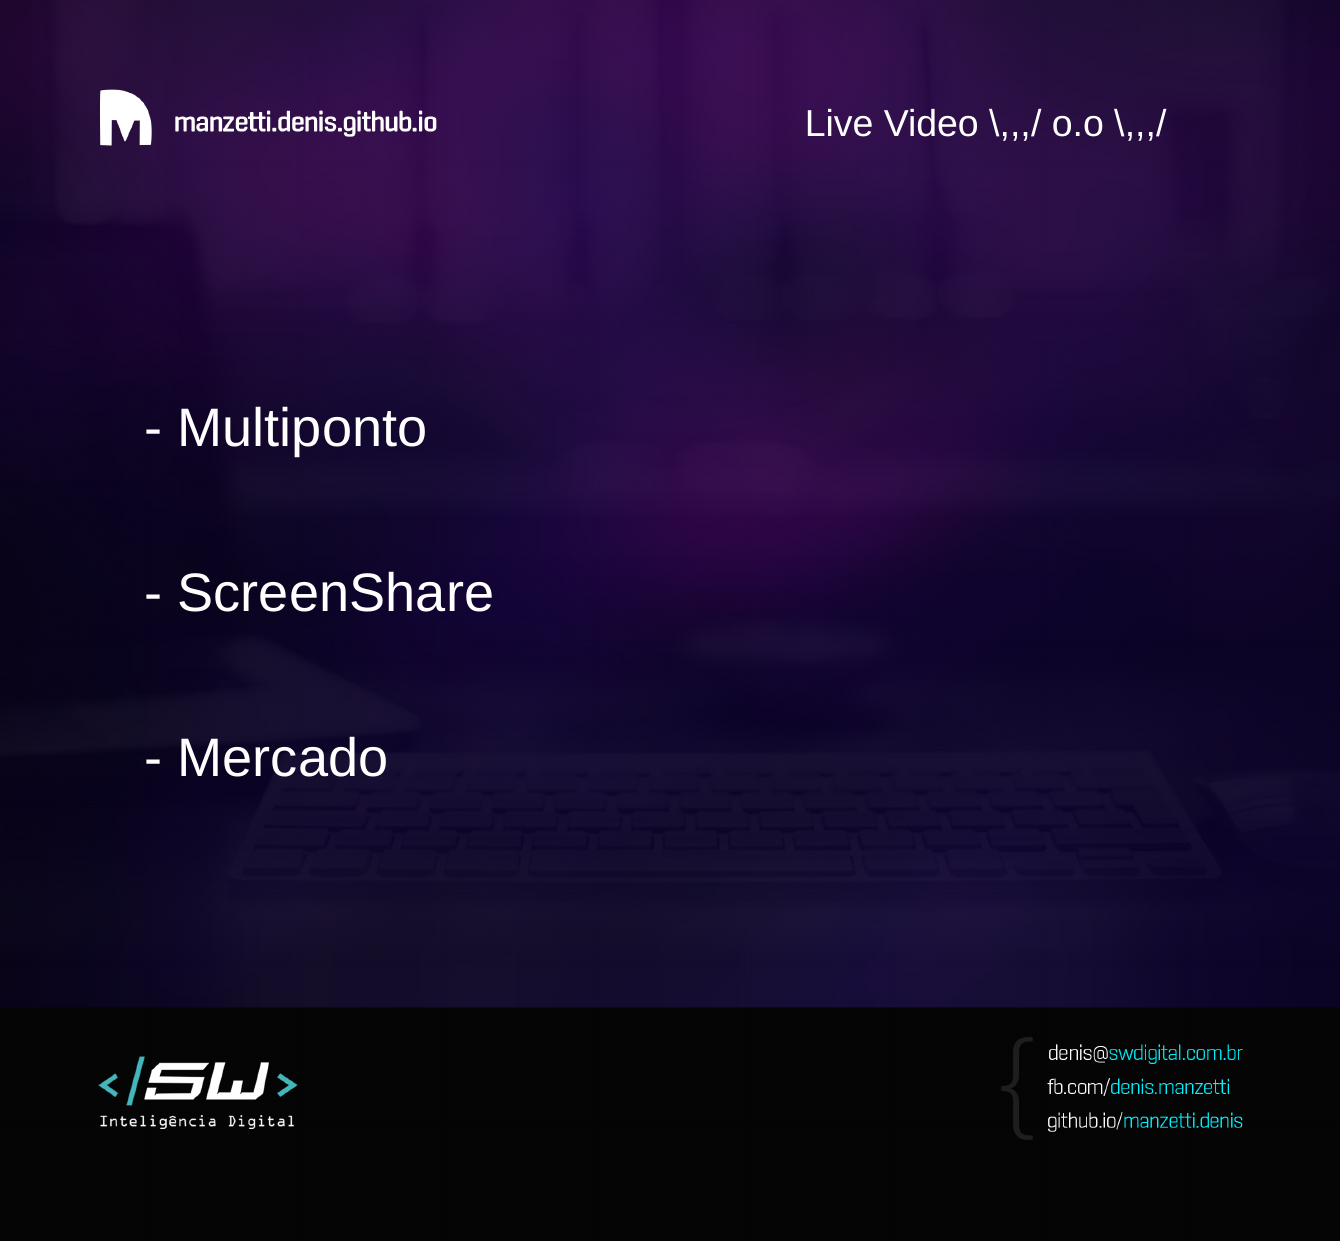

Live Video \,,,/ o.o \,,,/
- Multiponto
- ScreenShare
- Mercado